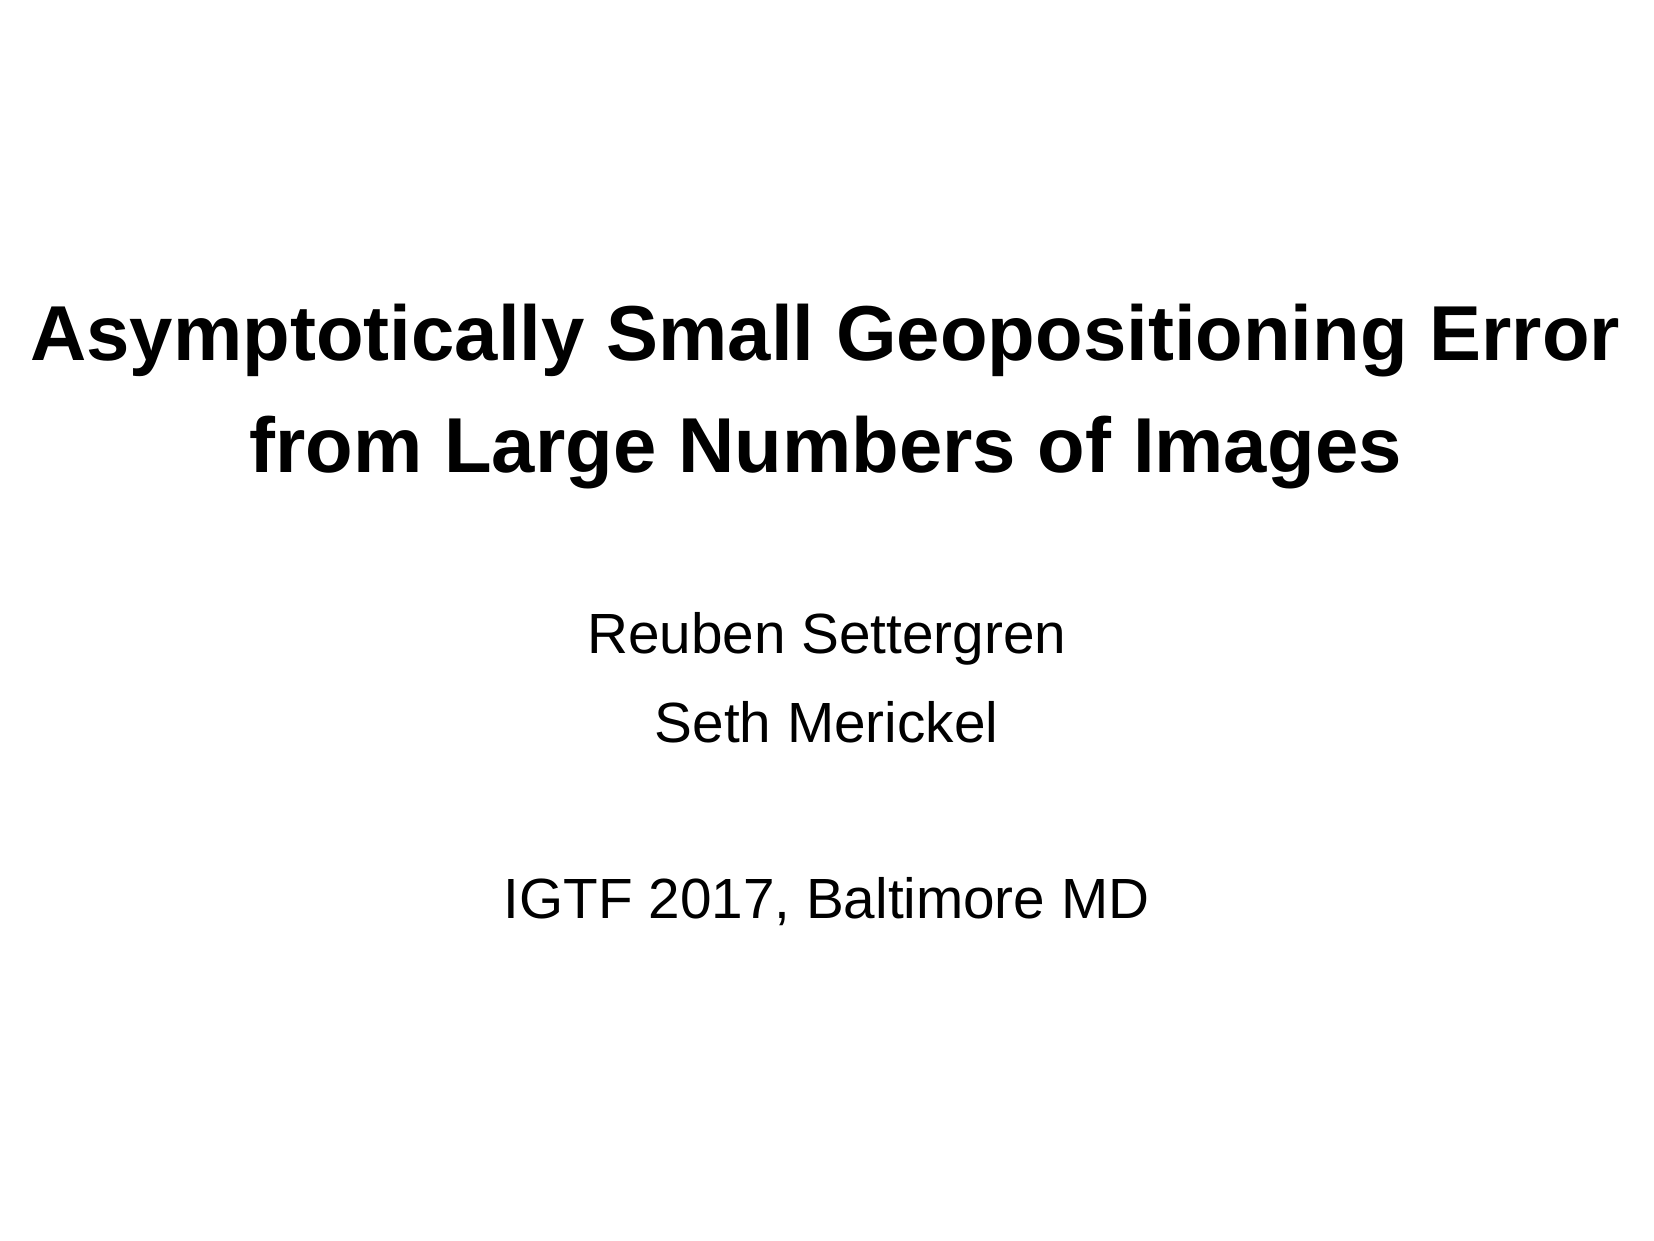

# Asymptotically Small Geopositioning Error
from Large Numbers of Images
Reuben Settergren
Seth Merickel
IGTF 2017, Baltimore MD